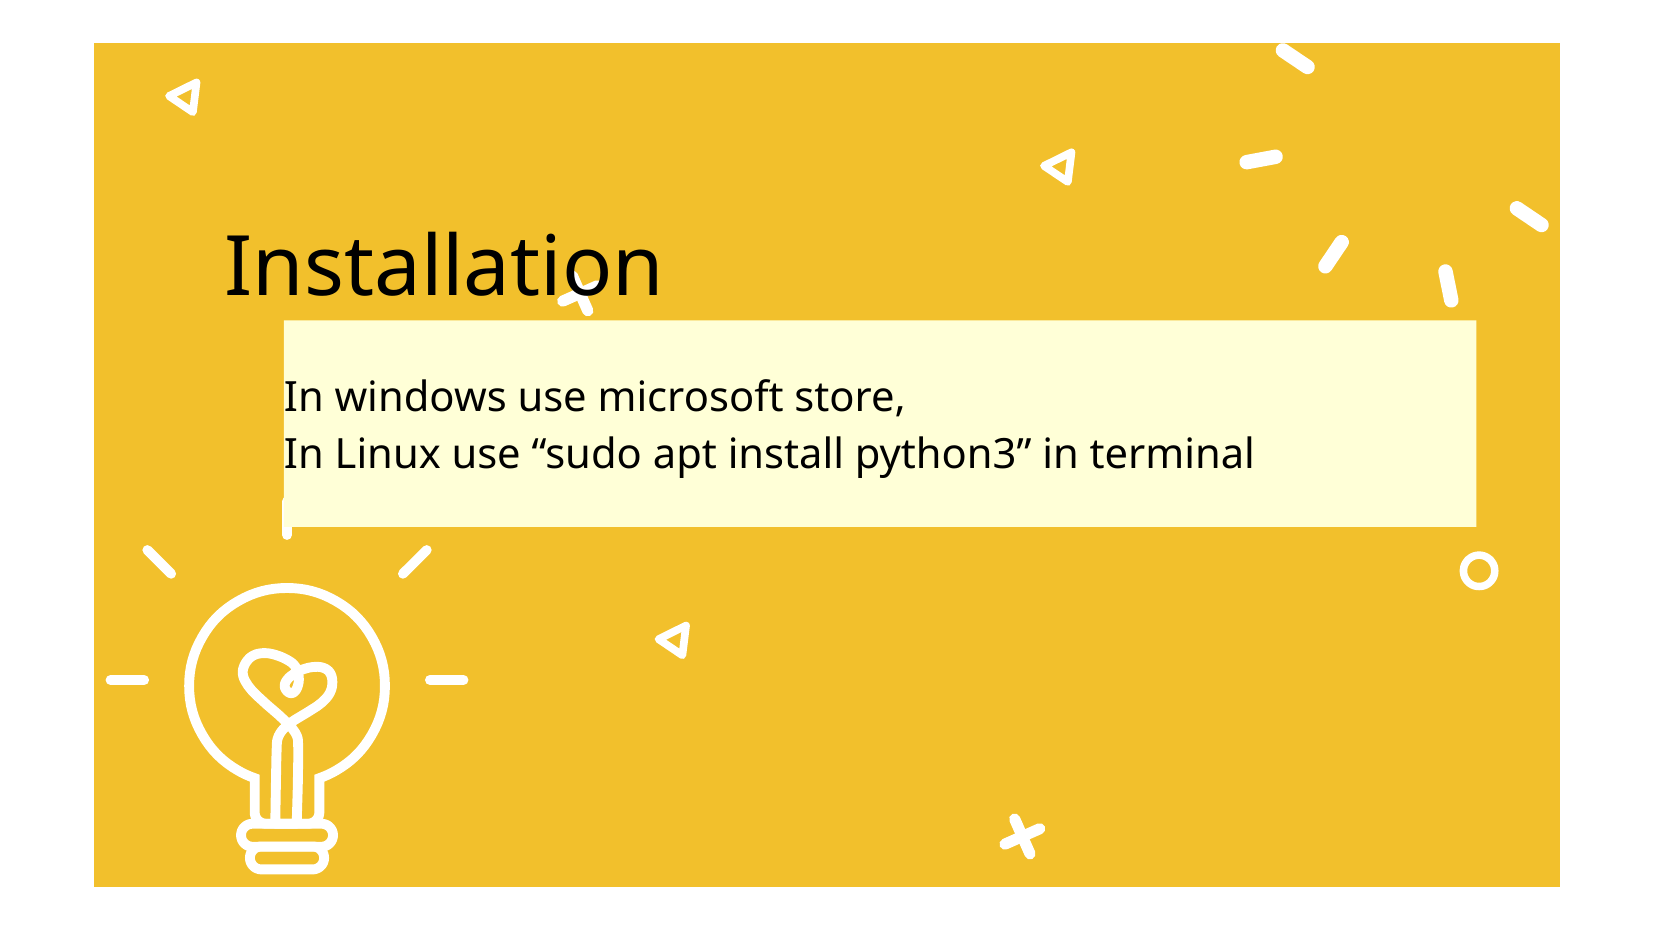

# Installation
In windows use microsoft store,
In Linux use “sudo apt install python3” in terminal